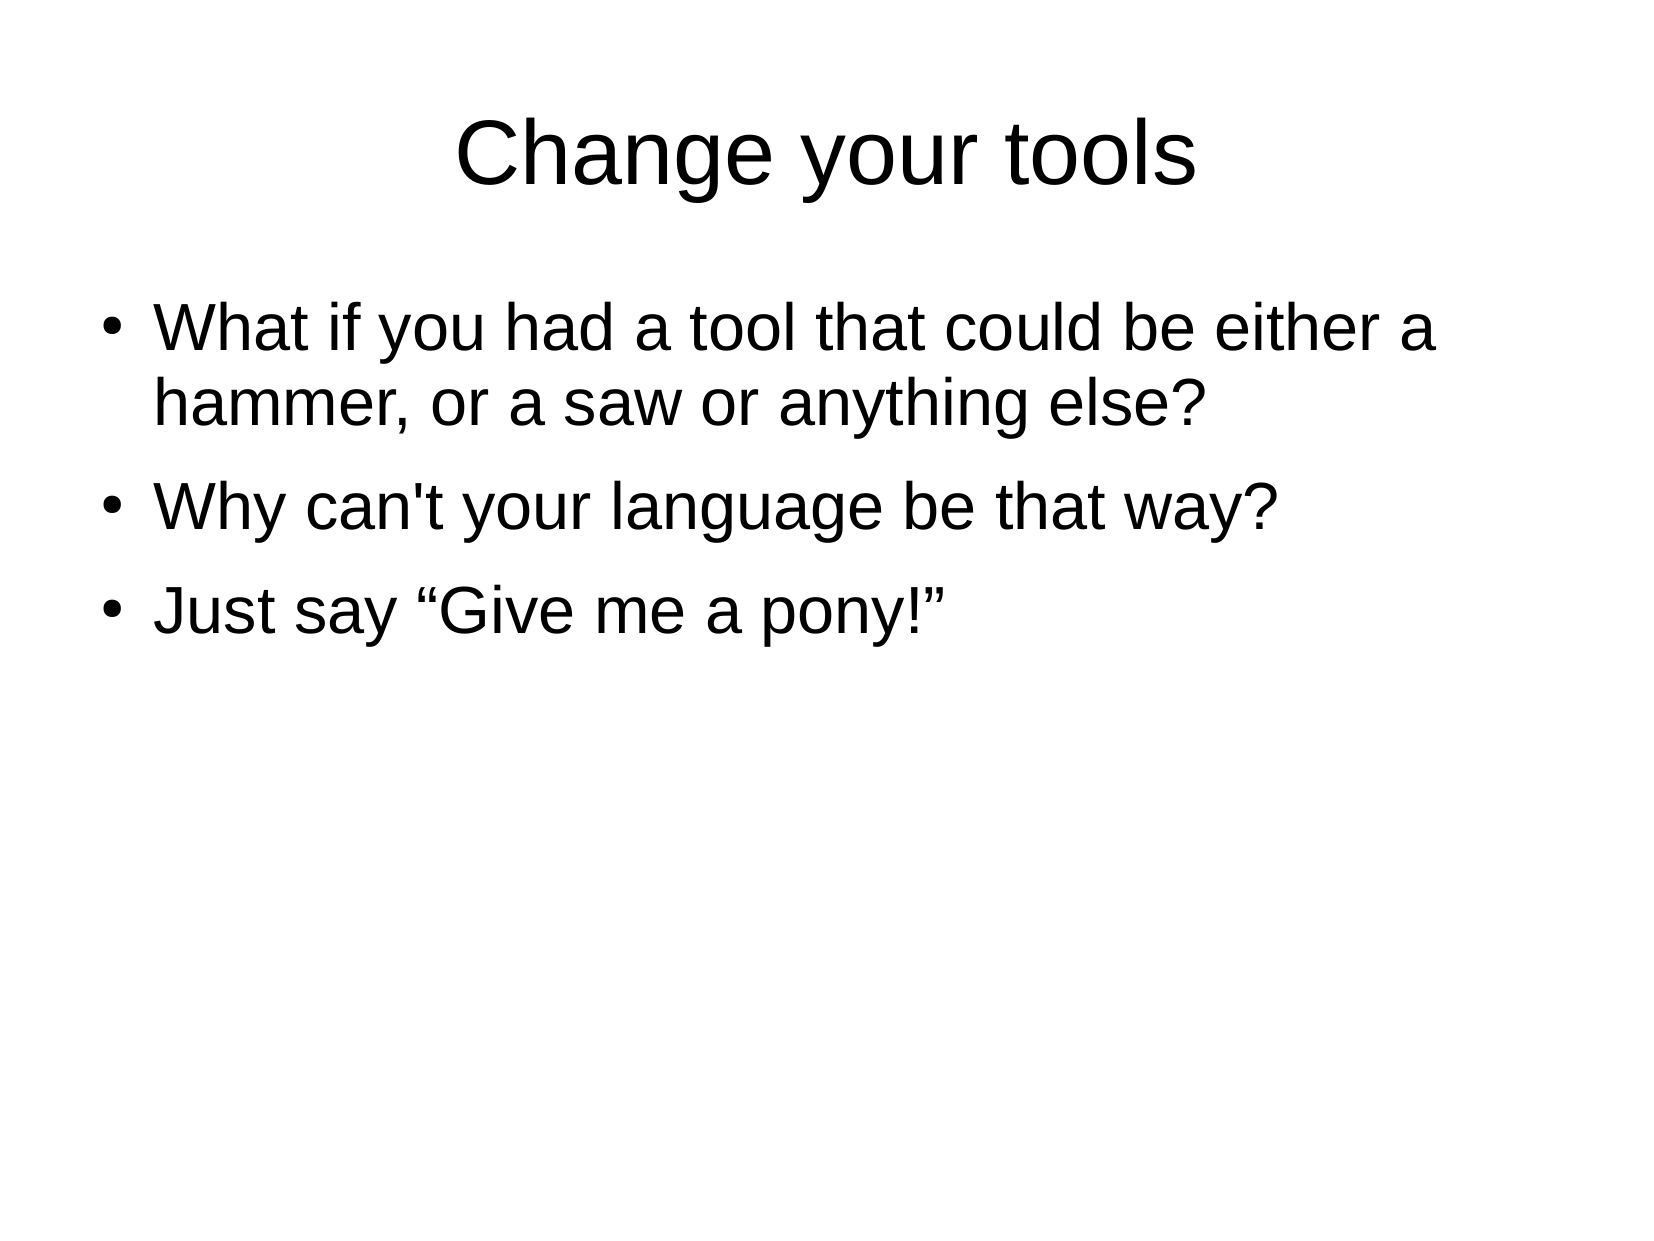

# Change your tools
What if you had a tool that could be either a hammer, or a saw or anything else?
Why can't your language be that way?
Just say “Give me a pony!”